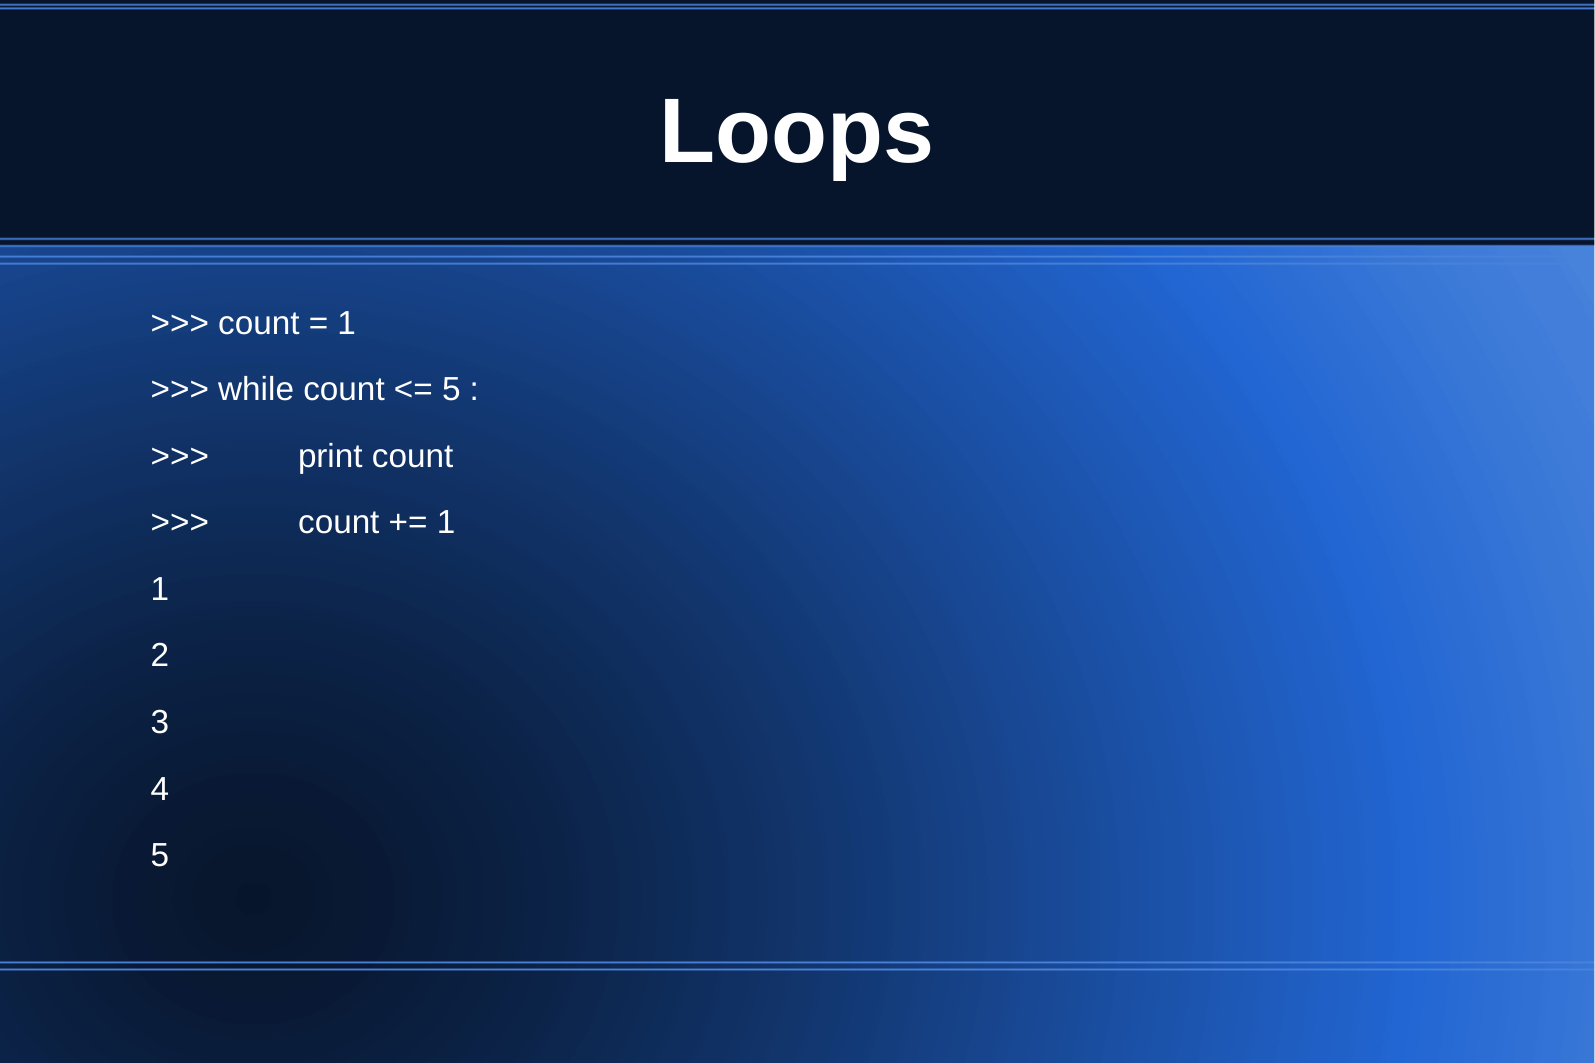

# Loops
>>> count = 1
>>> while count <= 5 :
>>> 		print count
>>> 		count += 1
1
2
3
4
5